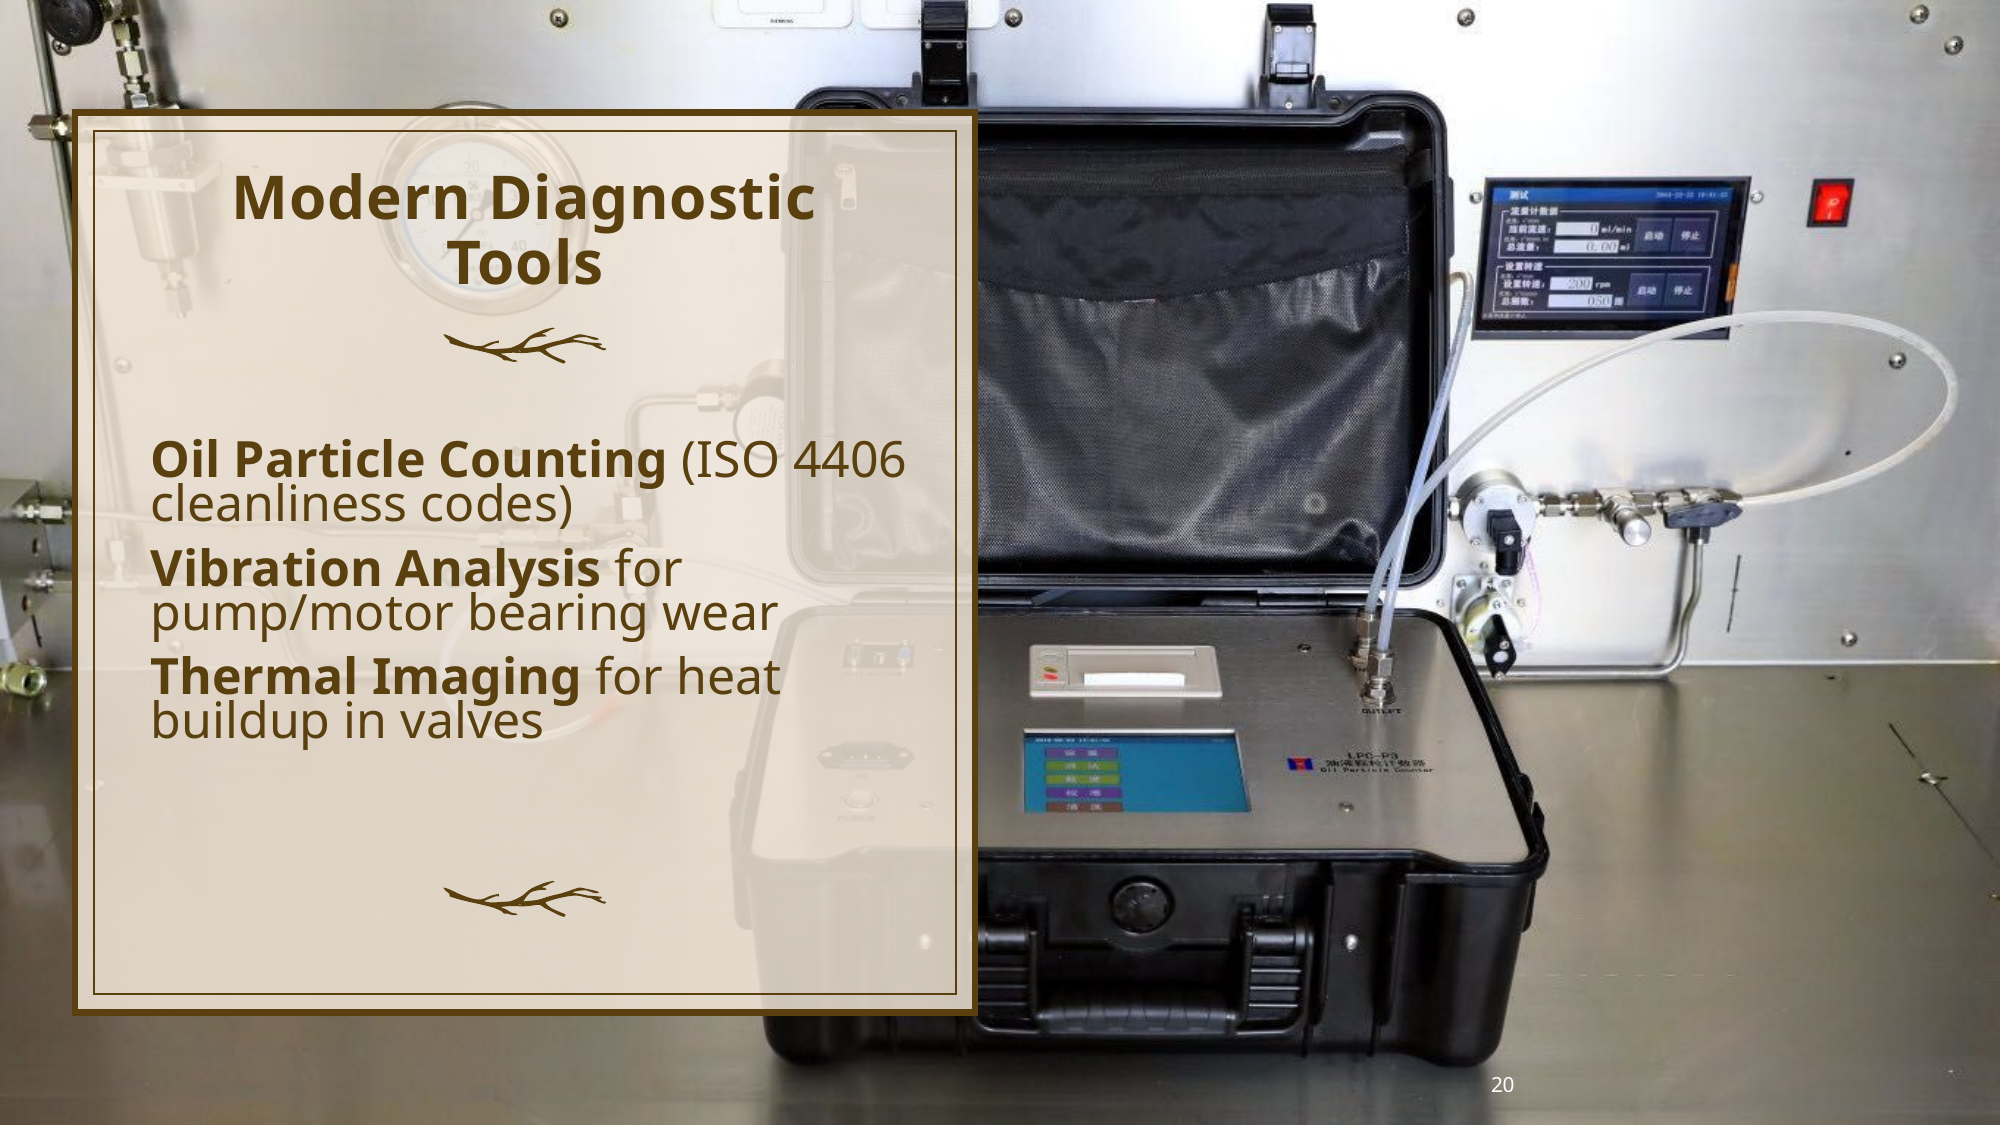

# Modern Diagnostic Tools
Oil Particle Counting (ISO 4406 cleanliness codes)
Vibration Analysis for pump/motor bearing wear
Thermal Imaging for heat buildup in valves